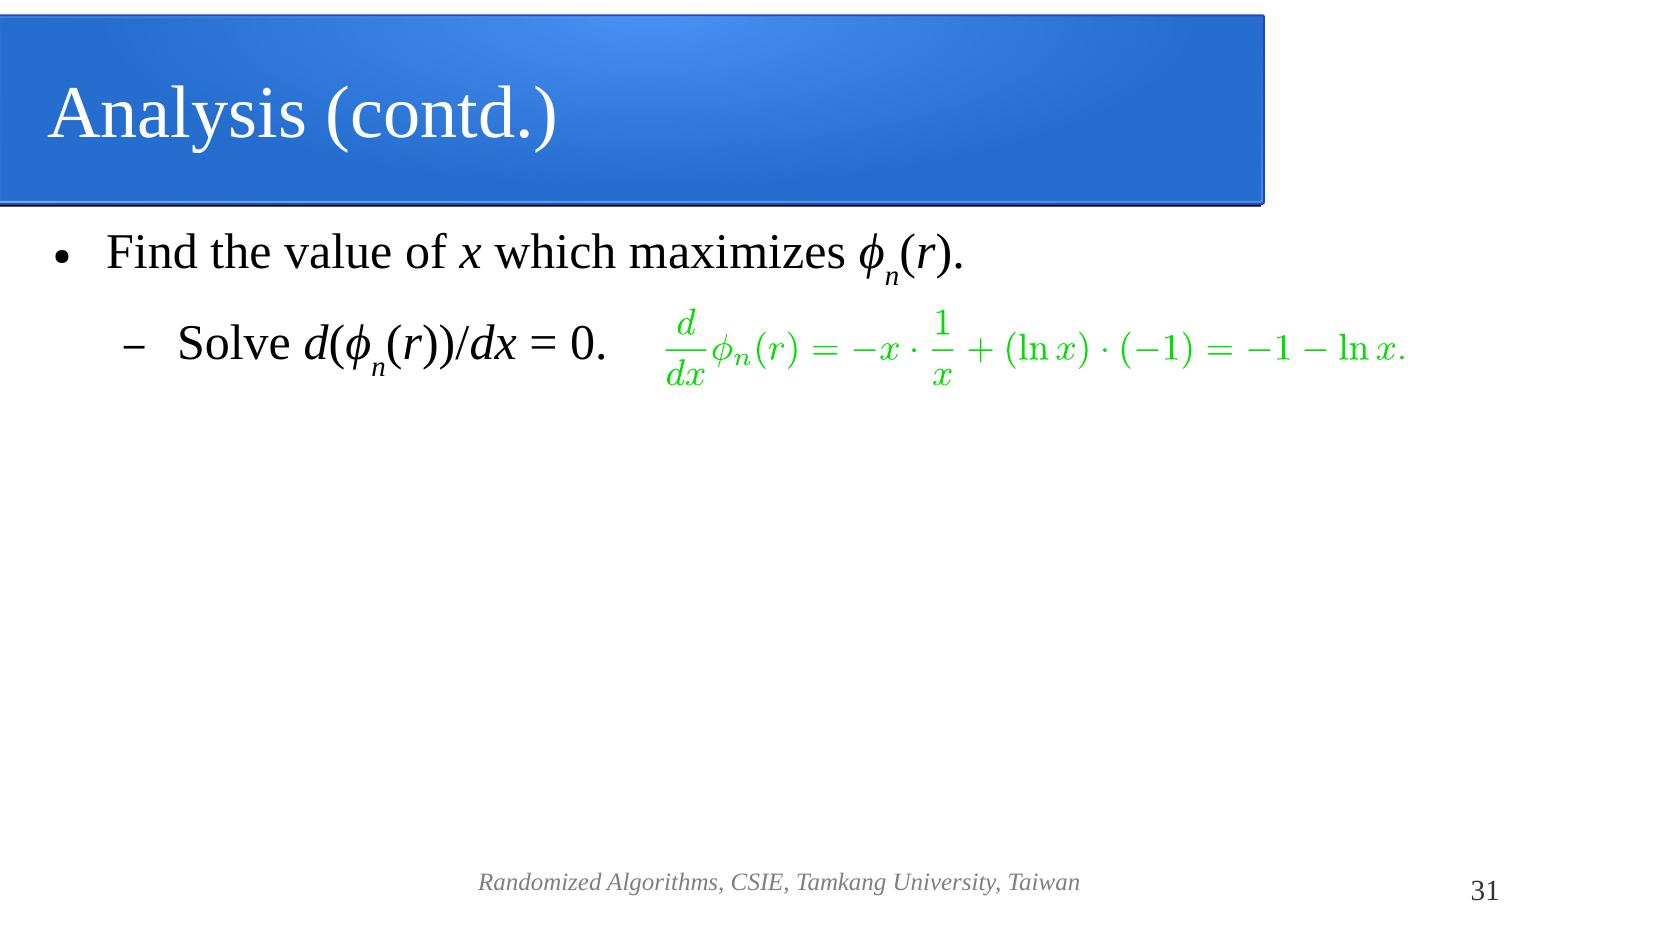

# Analysis (contd.)
Find the value of x which maximizes ϕn(r).
Solve d(ϕn(r))/dx = 0.
Randomized Algorithms, CSIE, Tamkang University, Taiwan
31